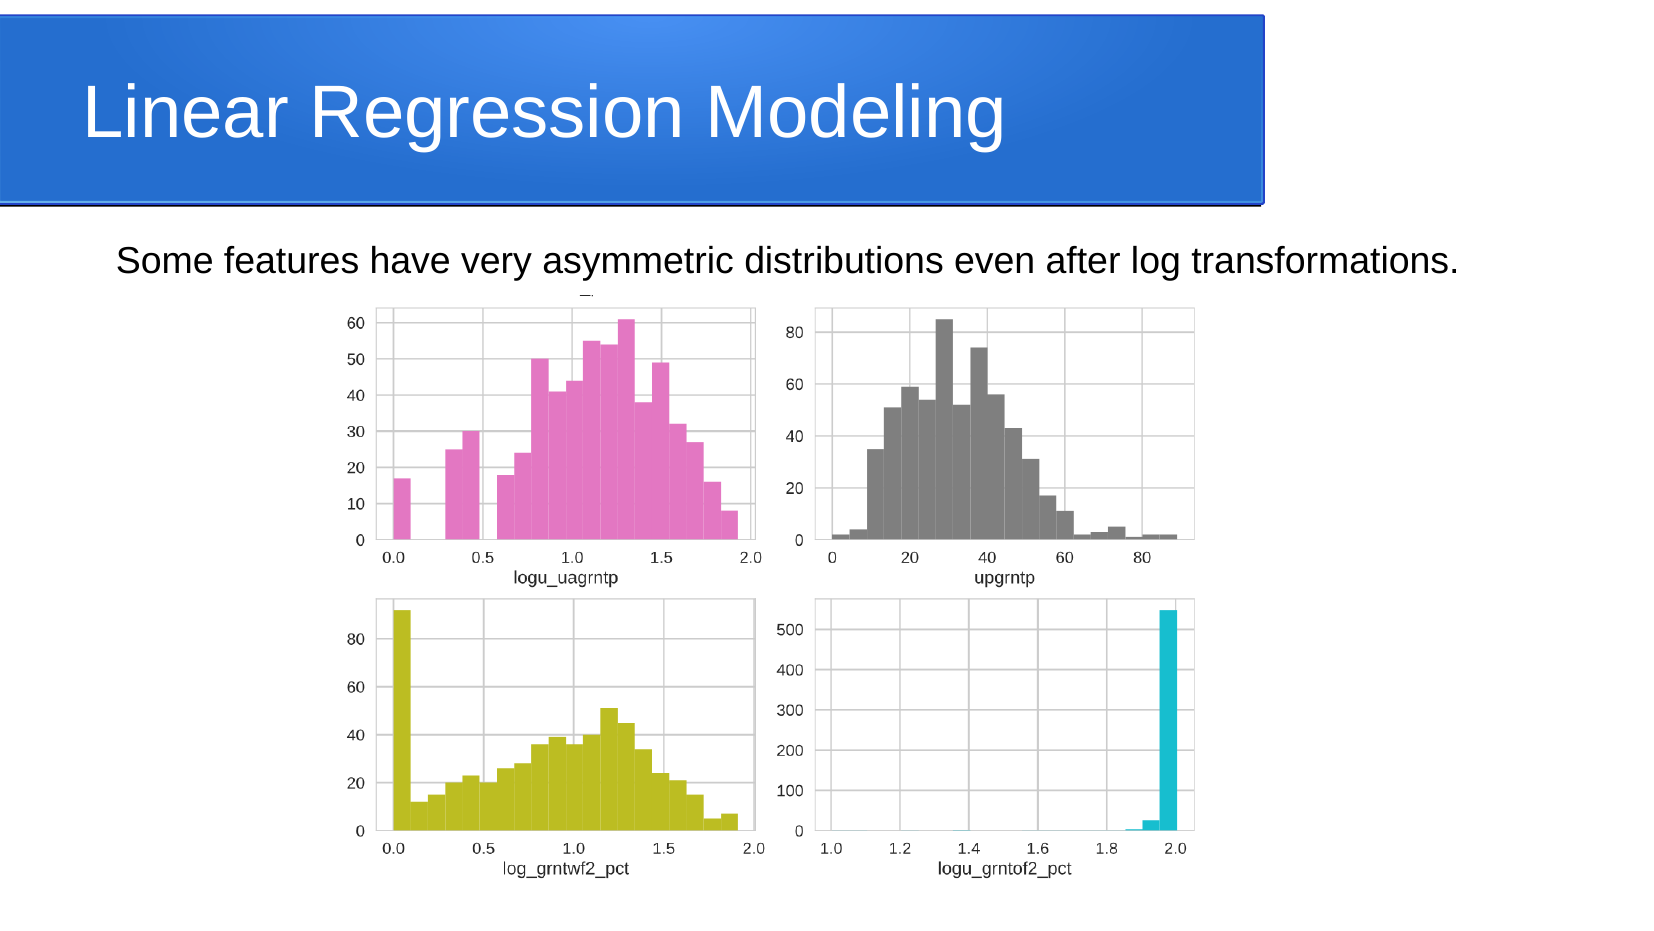

# Linear Regression Modeling
Some features have very asymmetric distributions even after log transformations.